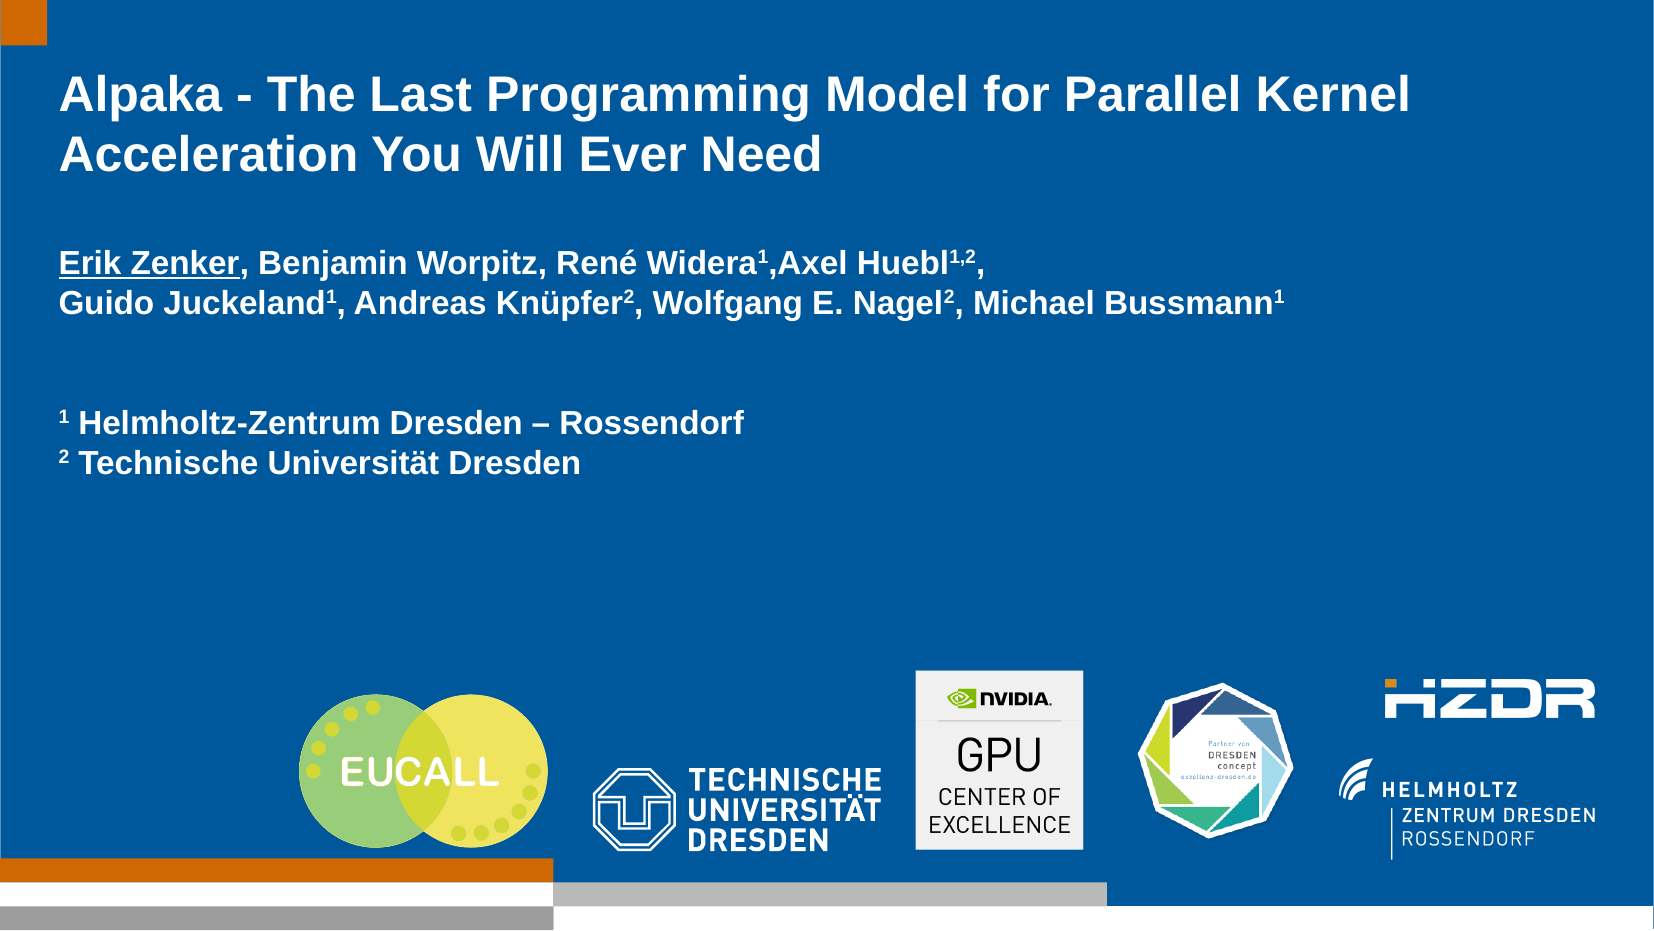

Alpaka - The Last Programming Model for Parallel Kernel Acceleration You Will Ever Need
Erik Zenker, Benjamin Worpitz, René Widera1,Axel Huebl1,2,
Guido Juckeland1, Andreas Knüpfer2, Wolfgang E. Nagel2, Michael Bussmann1
1 Helmholtz-Zentrum Dresden – Rossendorf
2 Technische Universität Dresden